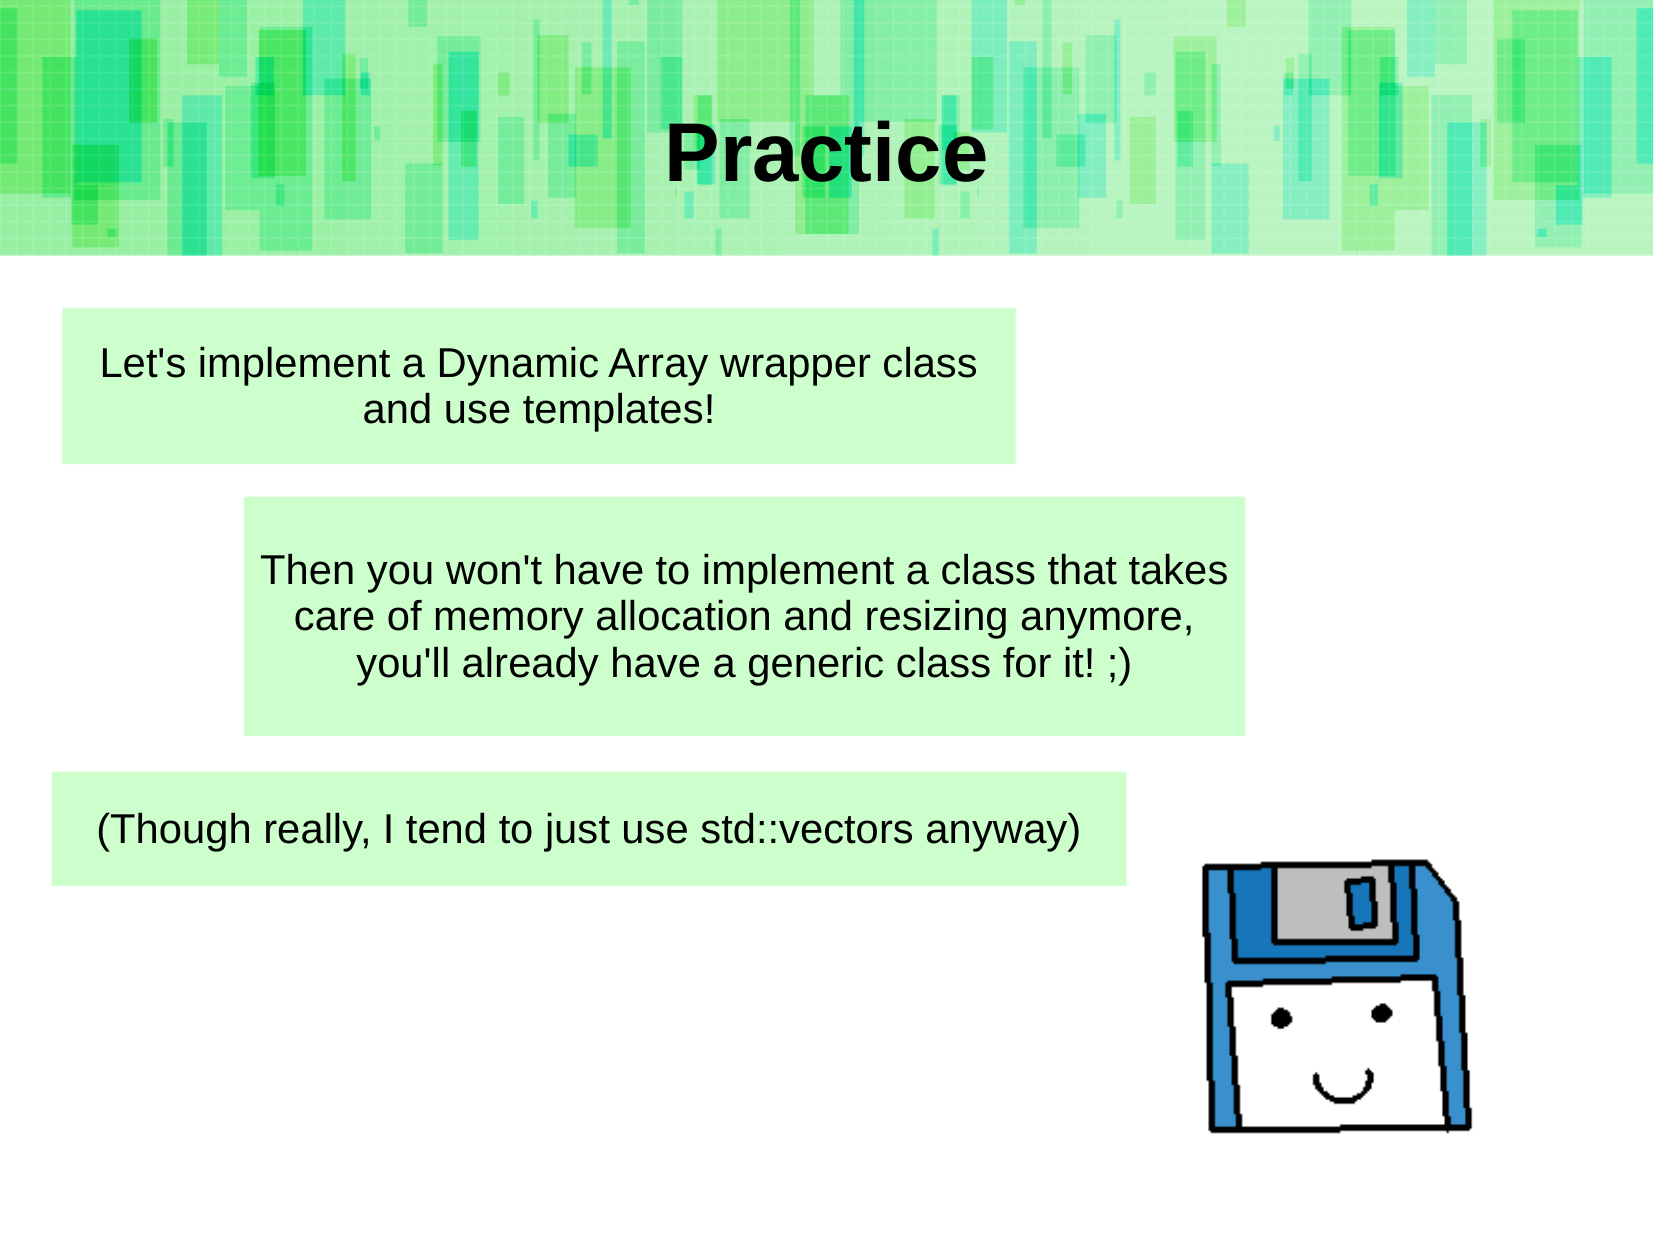

# Practice
Let's implement a Dynamic Array wrapper class and use templates!
Then you won't have to implement a class that takes care of memory allocation and resizing anymore, you'll already have a generic class for it! ;)
(Though really, I tend to just use std::vectors anyway)